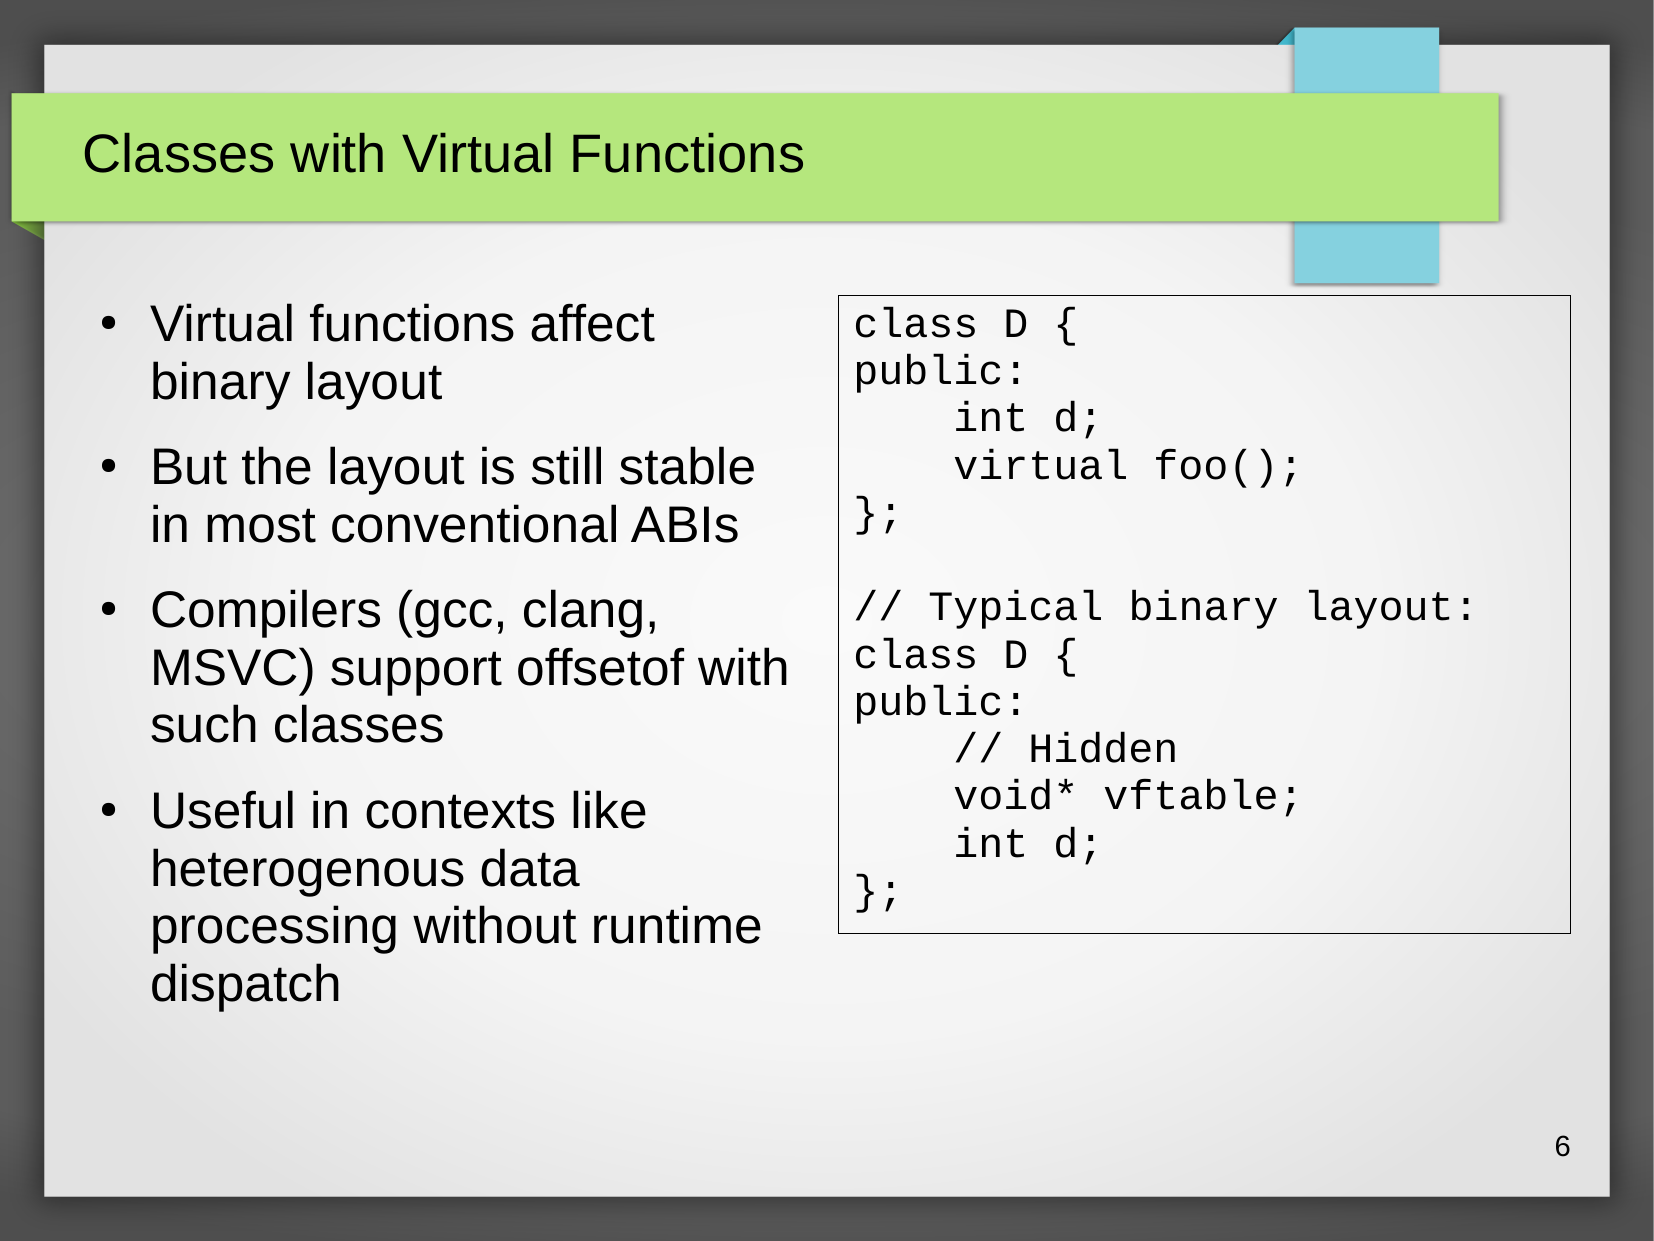

# Classes with Virtual Functions
Virtual functions affect binary layout
But the layout is still stable in most conventional ABIs
Compilers (gcc, clang, MSVC) support offsetof with such classes
Useful in contexts like heterogenous data processing without runtime dispatch
class D {
public:
 int d;
 virtual foo();
};
// Typical binary layout:
class D {
public:
 // Hidden
 void* vftable;
 int d;
};
6